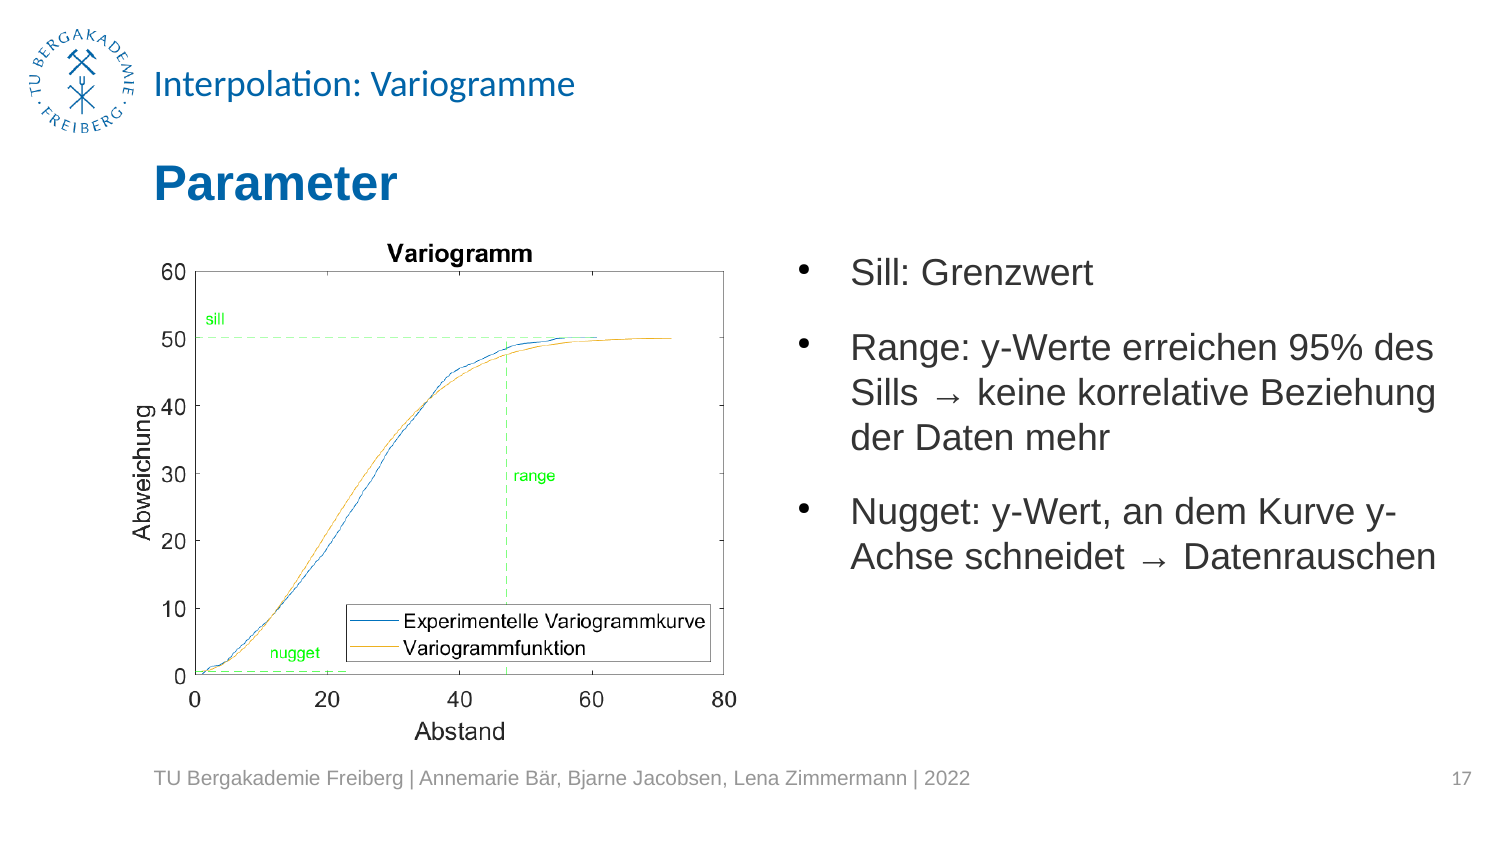

Interpolation: Variogramme
Parameter
# Sill: Grenzwert
Range: y-Werte erreichen 95% des Sills → keine korrelative Beziehung der Daten mehr
Nugget: y-Wert, an dem Kurve y-Achse schneidet → Datenrauschen
TU Bergakademie Freiberg | Annemarie Bär, Bjarne Jacobsen, Lena Zimmermann | 2022